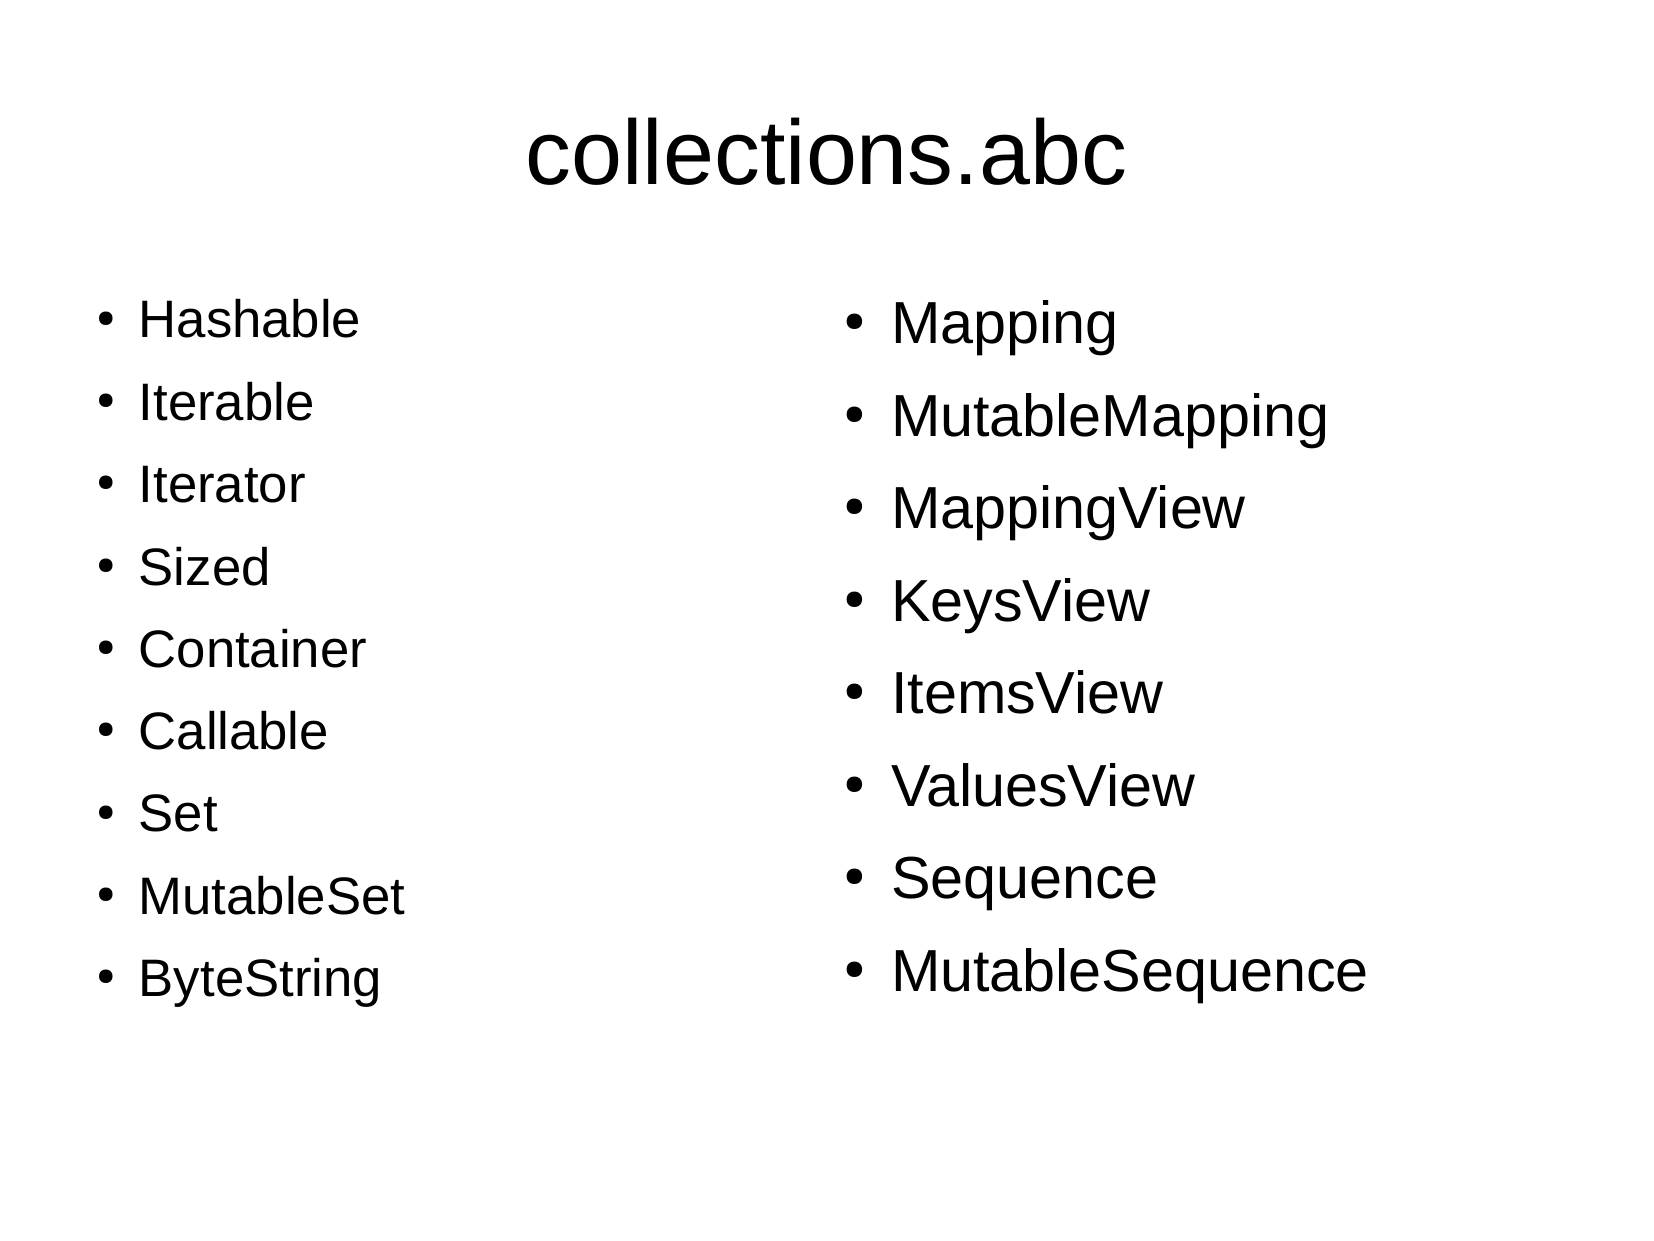

# collections.abc
Hashable
Iterable
Iterator
Sized
Container
Callable
Set
MutableSet
ByteString
Mapping
MutableMapping
MappingView
KeysView
ItemsView
ValuesView
Sequence
MutableSequence